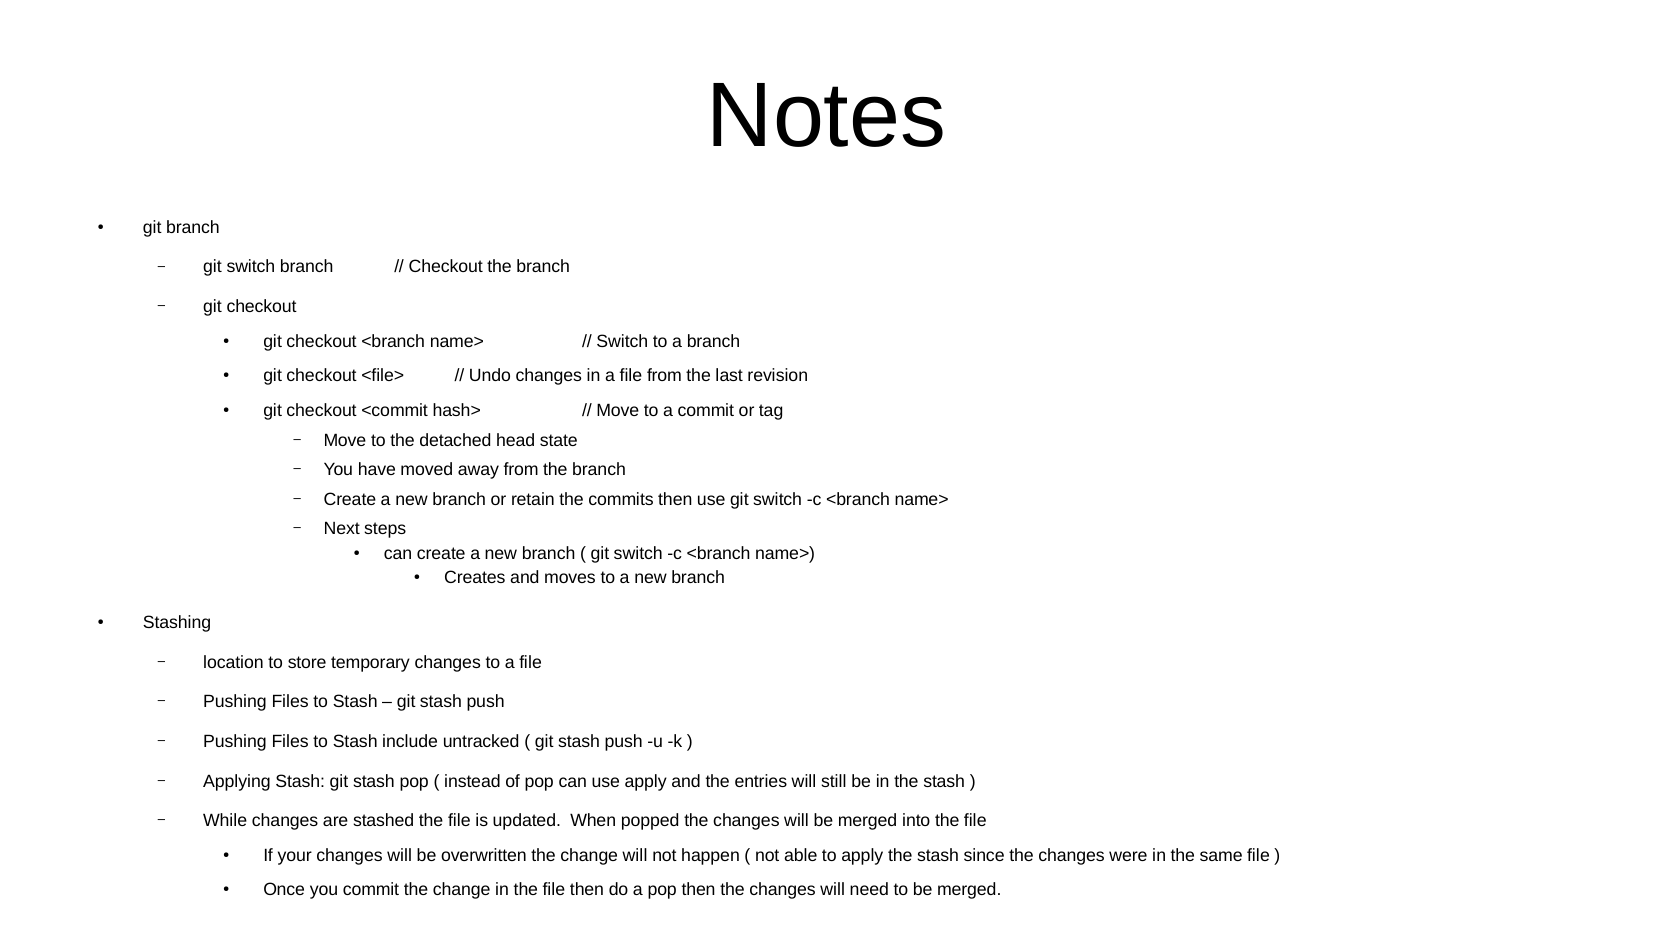

# Notes
git branch
git switch branch 				// Checkout the branch
git checkout
git checkout <branch name>		// Switch to a branch
git checkout <file>			// Undo changes in a file from the last revision
git checkout <commit hash>		// Move to a commit or tag
Move to the detached head state
You have moved away from the branch
Create a new branch or retain the commits then use git switch -c <branch name>
Next steps
can create a new branch ( git switch -c <branch name>)
Creates and moves to a new branch
Stashing
location to store temporary changes to a file
Pushing Files to Stash – git stash push
Pushing Files to Stash include untracked ( git stash push -u -k )
Applying Stash: git stash pop ( instead of pop can use apply and the entries will still be in the stash )
While changes are stashed the file is updated. When popped the changes will be merged into the file
If your changes will be overwritten the change will not happen ( not able to apply the stash since the changes were in the same file )
Once you commit the change in the file then do a pop then the changes will need to be merged.